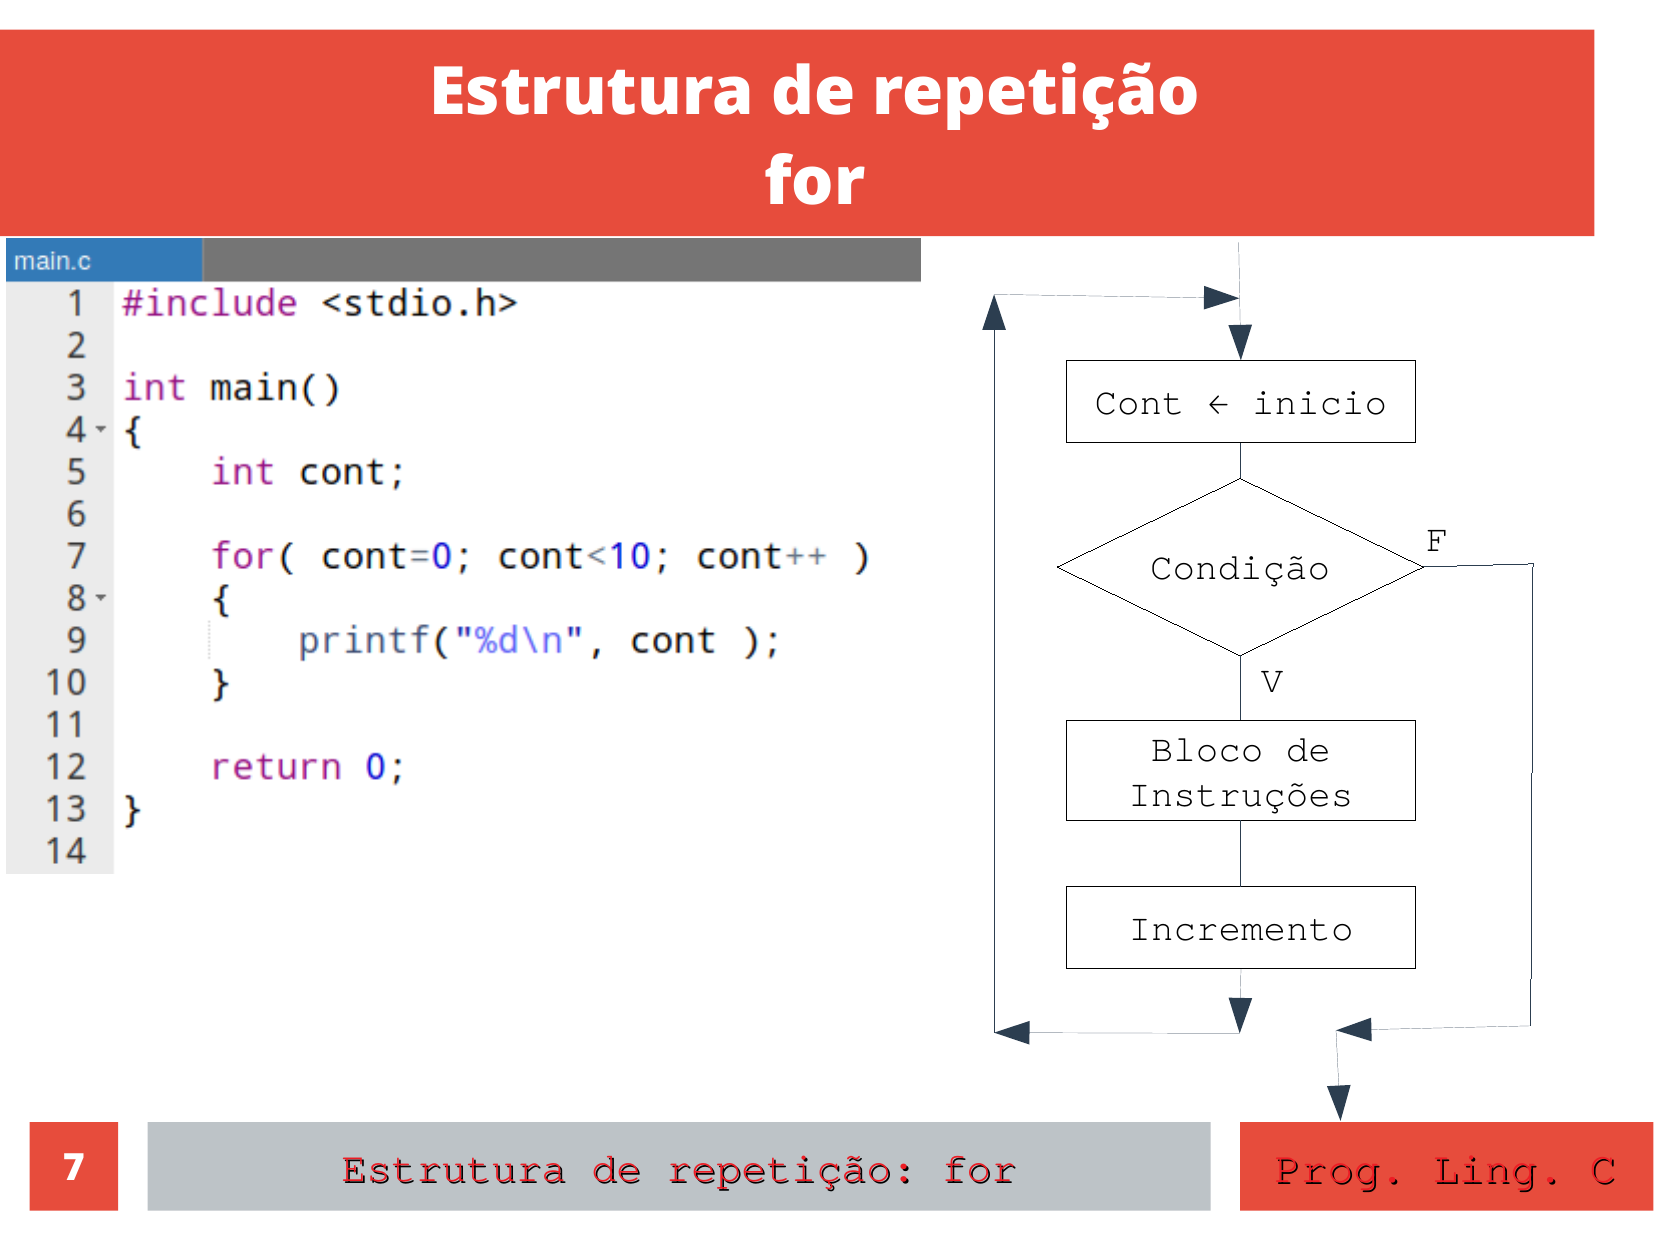

# Estrutura de repetição for
Cont ← inicio
Condição
F
V
Bloco de
Instruções
Incremento
7
Estrutura de repetição: for
 Prog. Ling. C